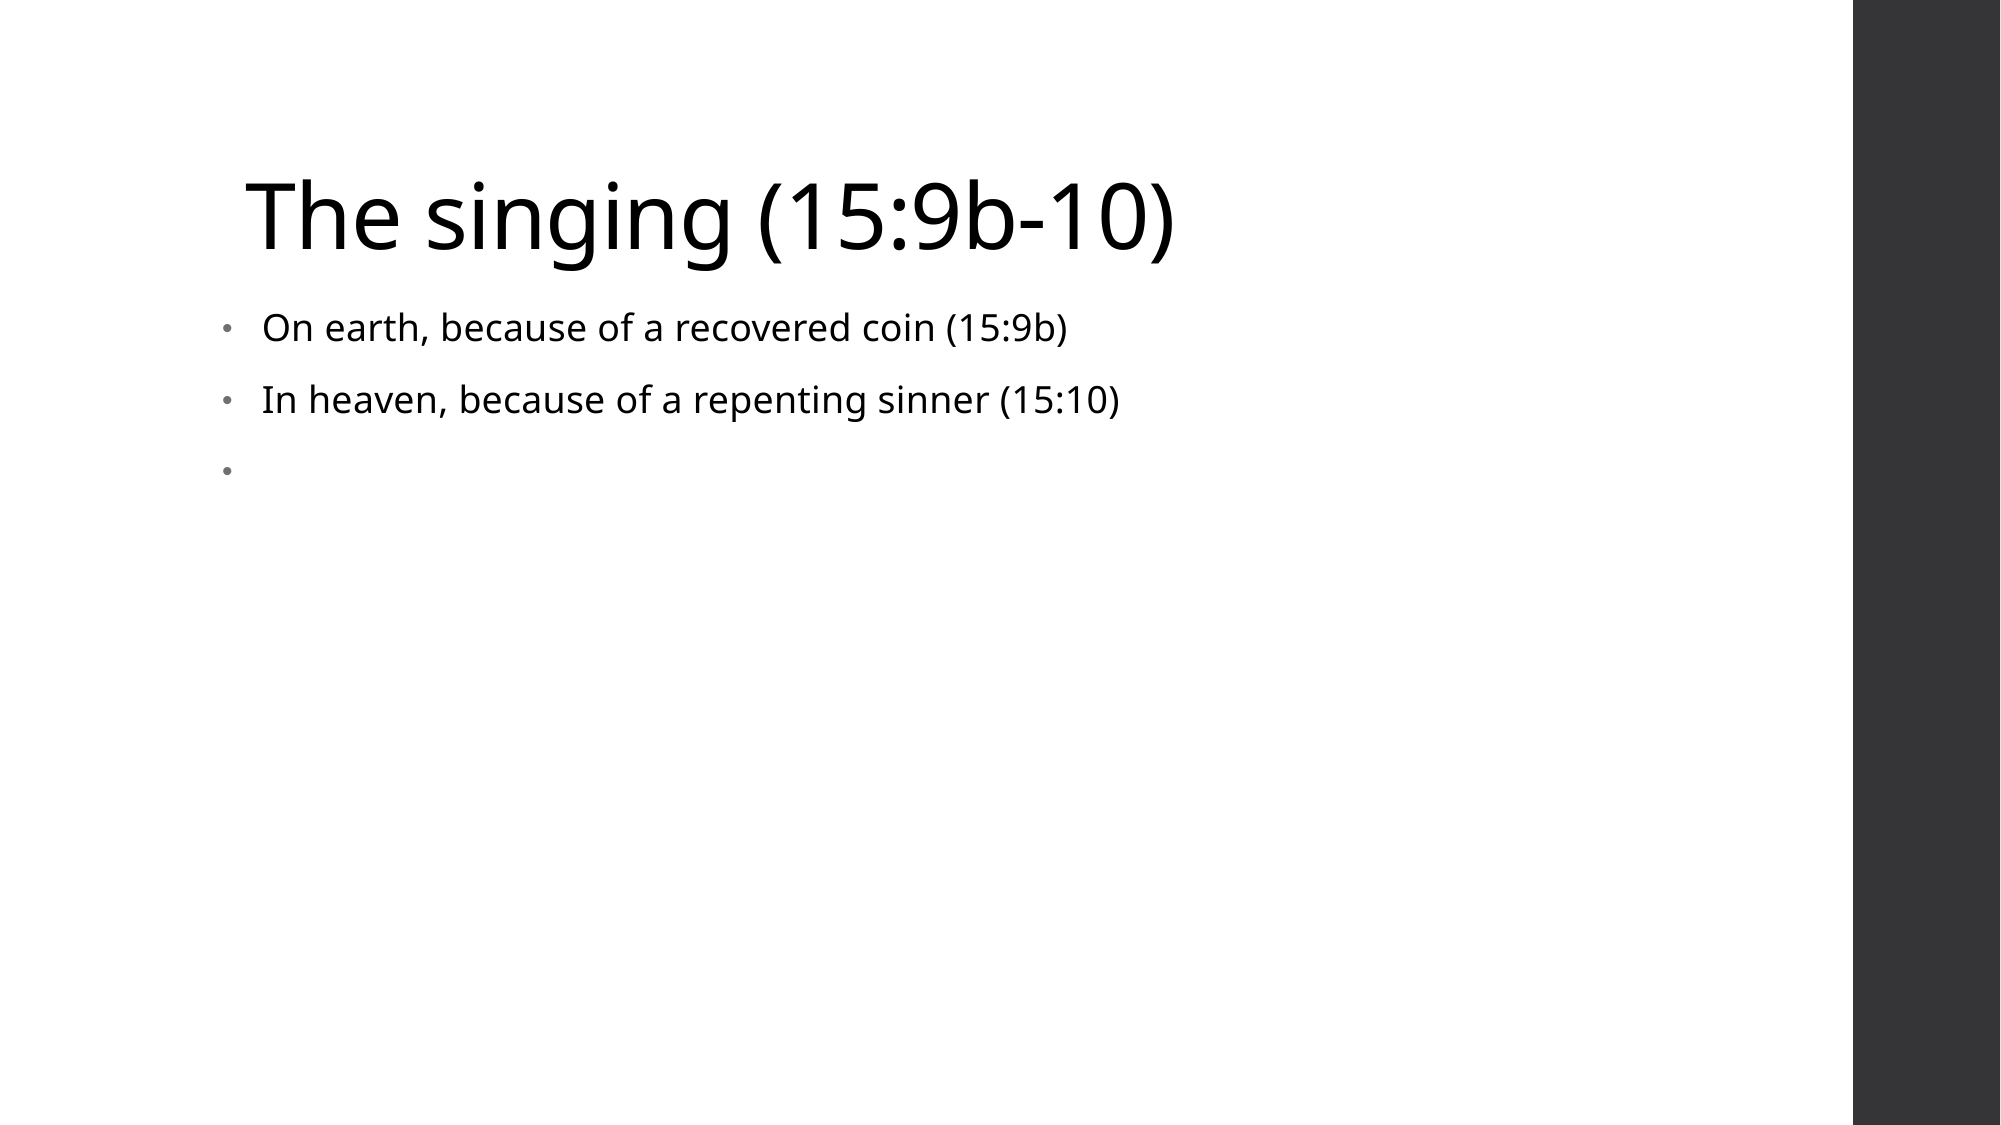

# The singing (15:9b-10)
 On earth, because of a recovered coin (15:9b)
 In heaven, because of a repenting sinner (15:10)